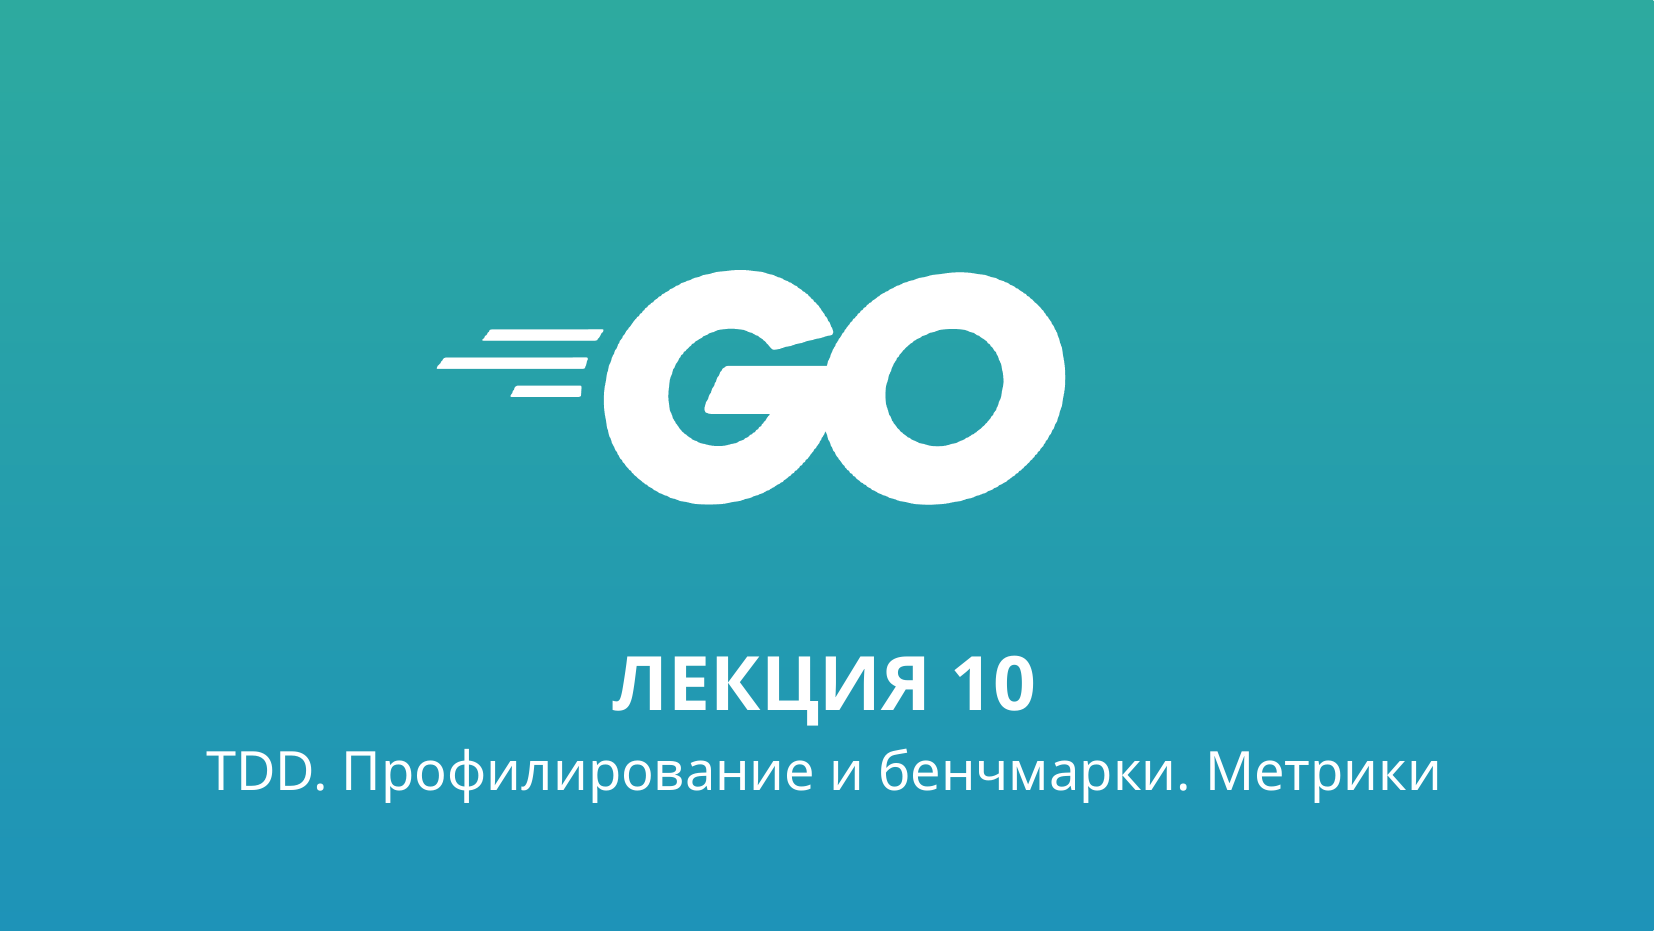

ЛЕКЦИЯ 10
TDD. Профилирование и бенчмарки. Метрики